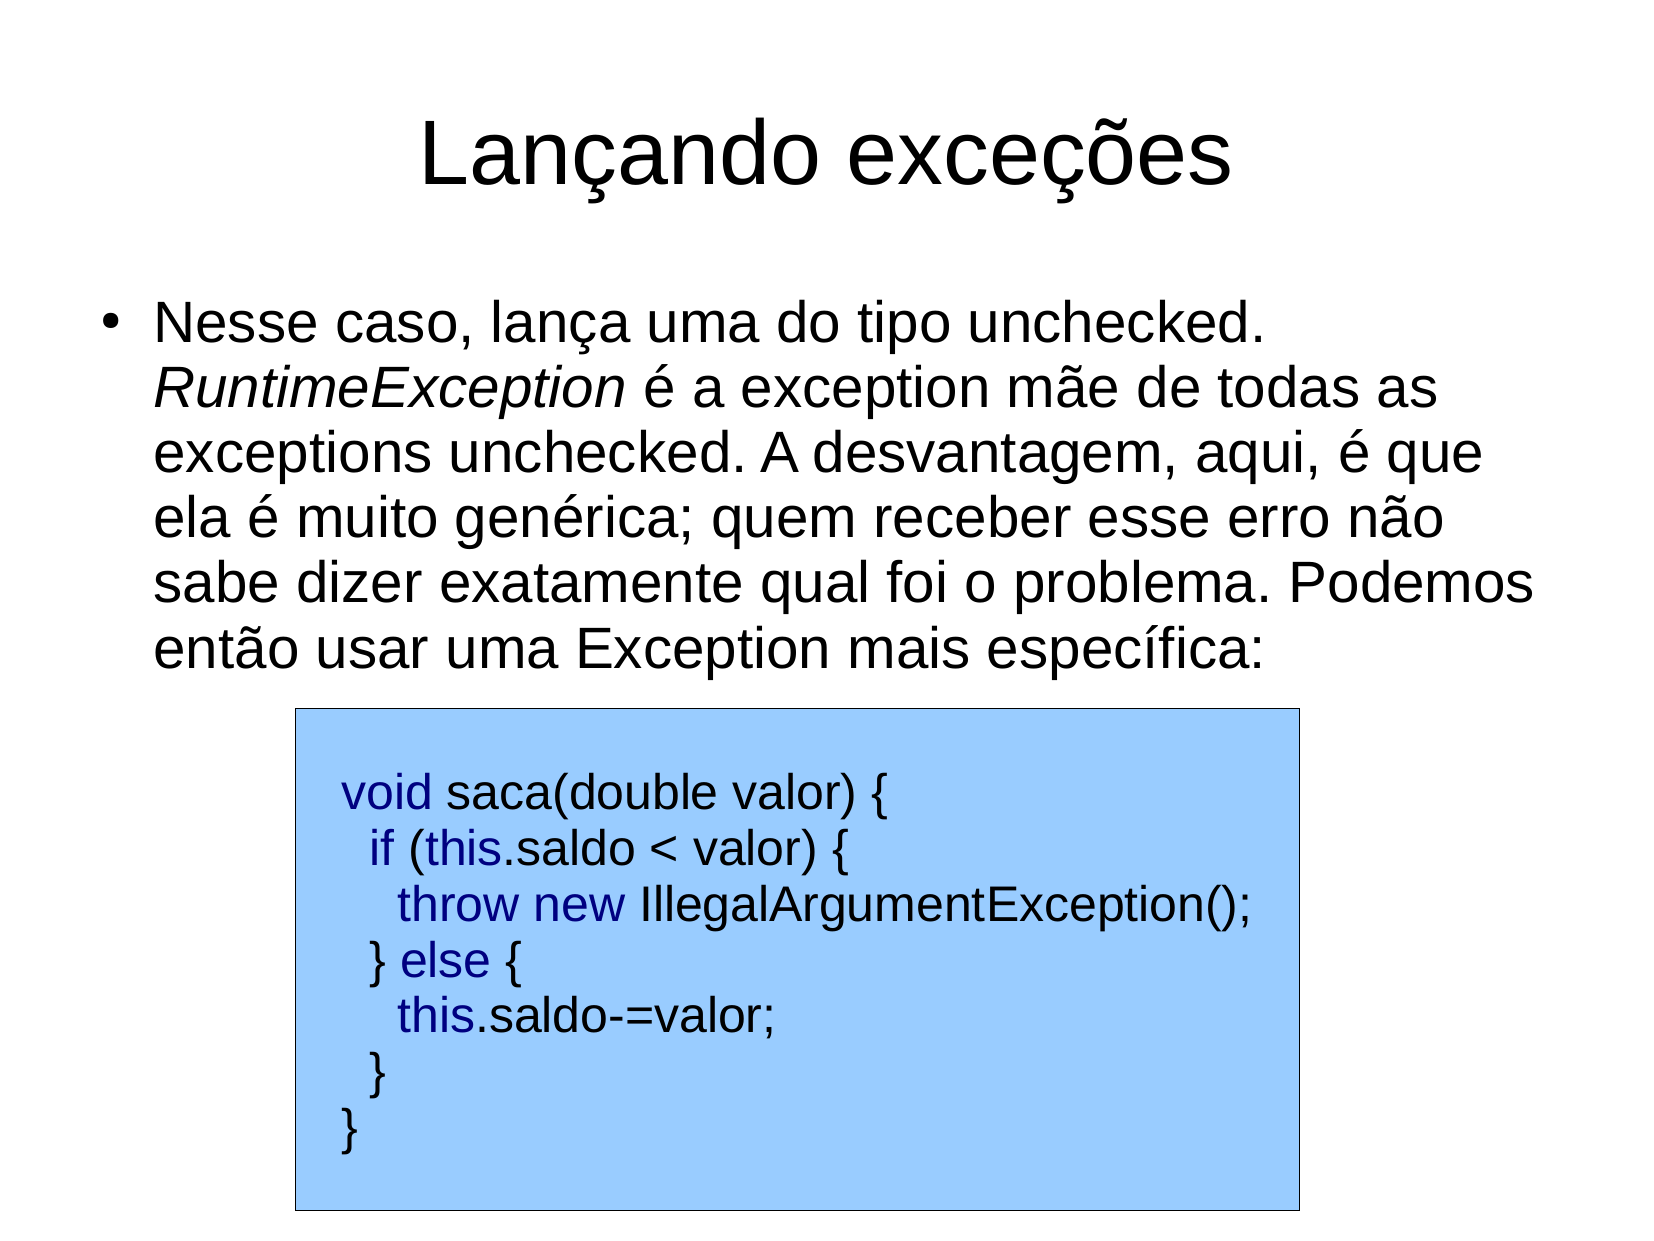

# Lançando exceções
Nesse caso, lança uma do tipo unchecked. RuntimeException é a exception mãe de todas as exceptions unchecked. A desvantagem, aqui, é que ela é muito genérica; quem receber esse erro não sabe dizer exatamente qual foi o problema. Podemos então usar uma Exception mais específica:
void saca(double valor) {
 if (this.saldo < valor) {
 throw new IllegalArgumentException();
 } else {
 this.saldo-=valor;
 }
}